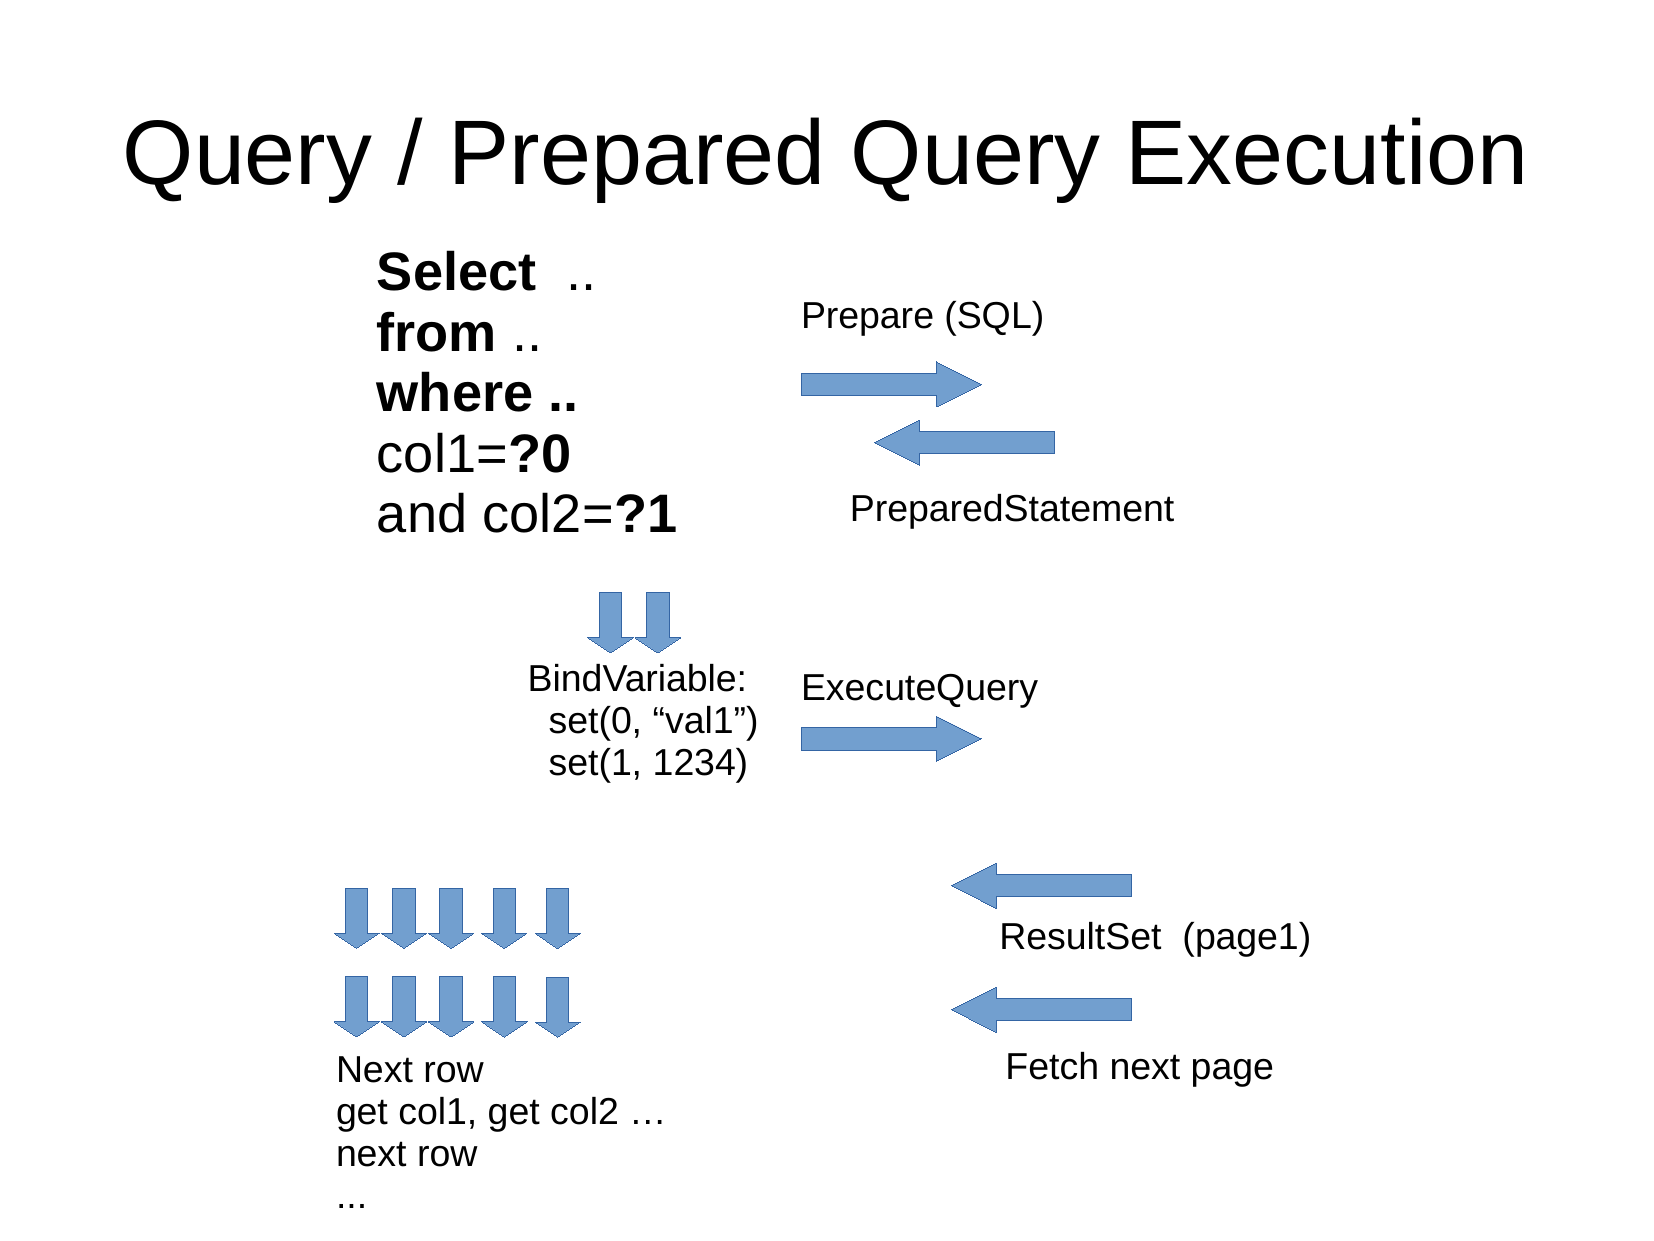

# Query / Prepared Query Execution
Select ..
from ..
where .. col1=?0
and col2=?1
Prepare (SQL)
PreparedStatement
BindVariable:
 set(0, “val1”)
 set(1, 1234)
ExecuteQuery
ResultSet (page1)
Fetch next page
Next row
get col1, get col2 …
next row
...